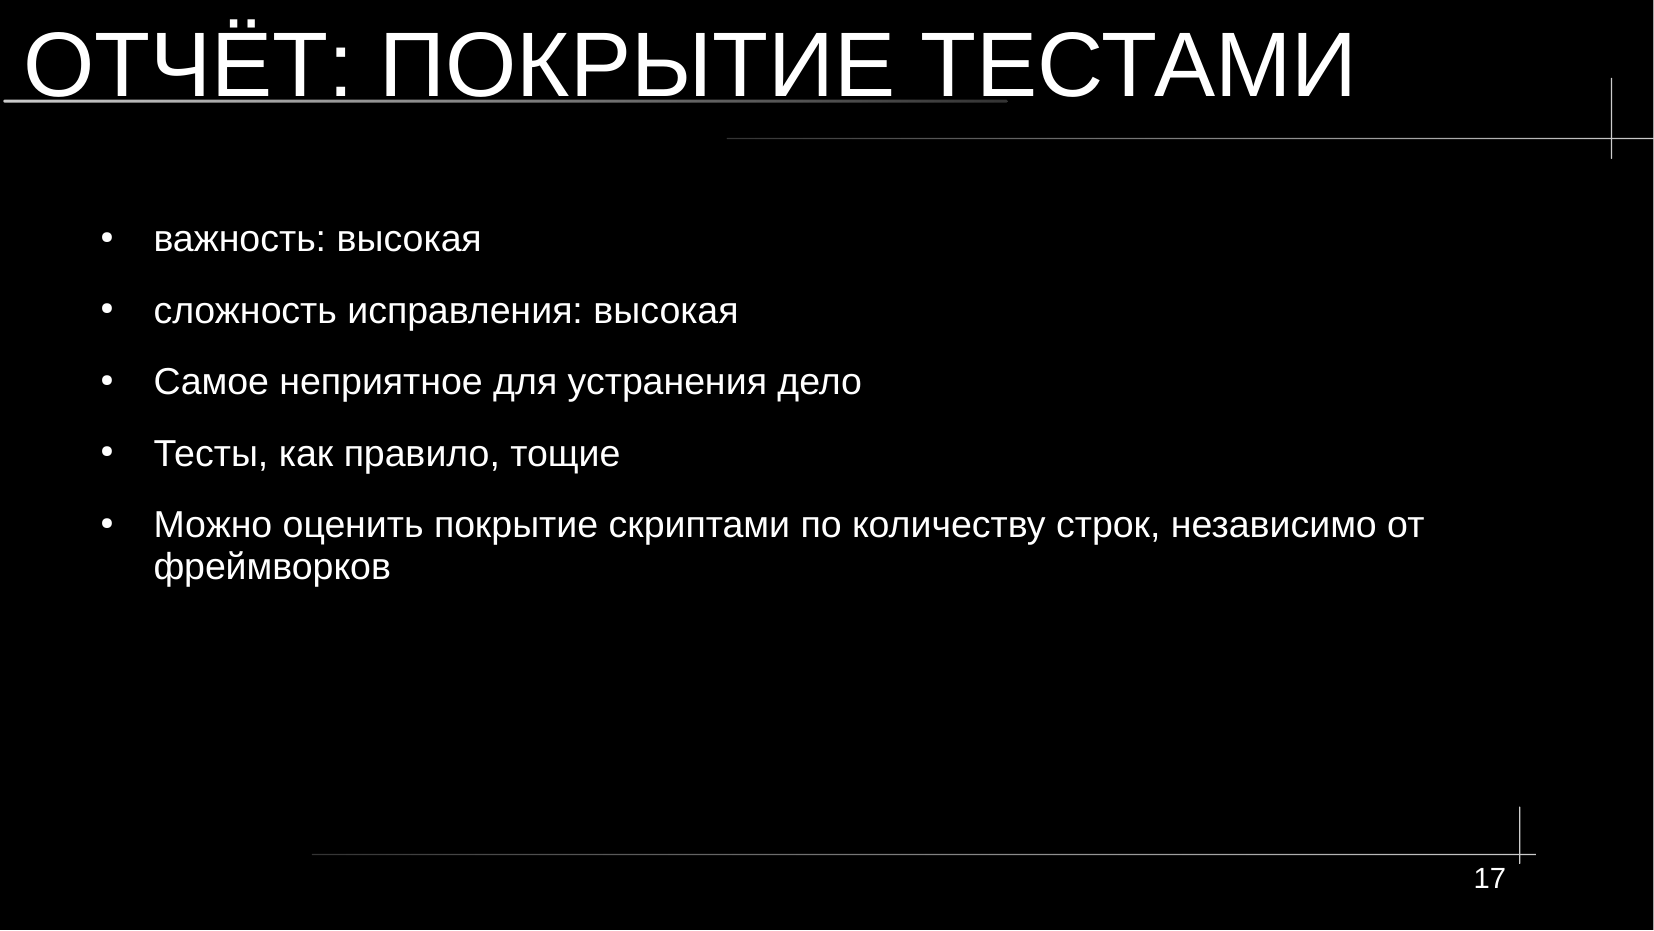

# ОТЧЁТ: ПОКРЫТИЕ ТЕСТАМИ
важность: высокая
сложность исправления: высокая
Самое неприятное для устранения дело
Тесты, как правило, тощие
Можно оценить покрытие скриптами по количеству строк, независимо от фреймворков
17